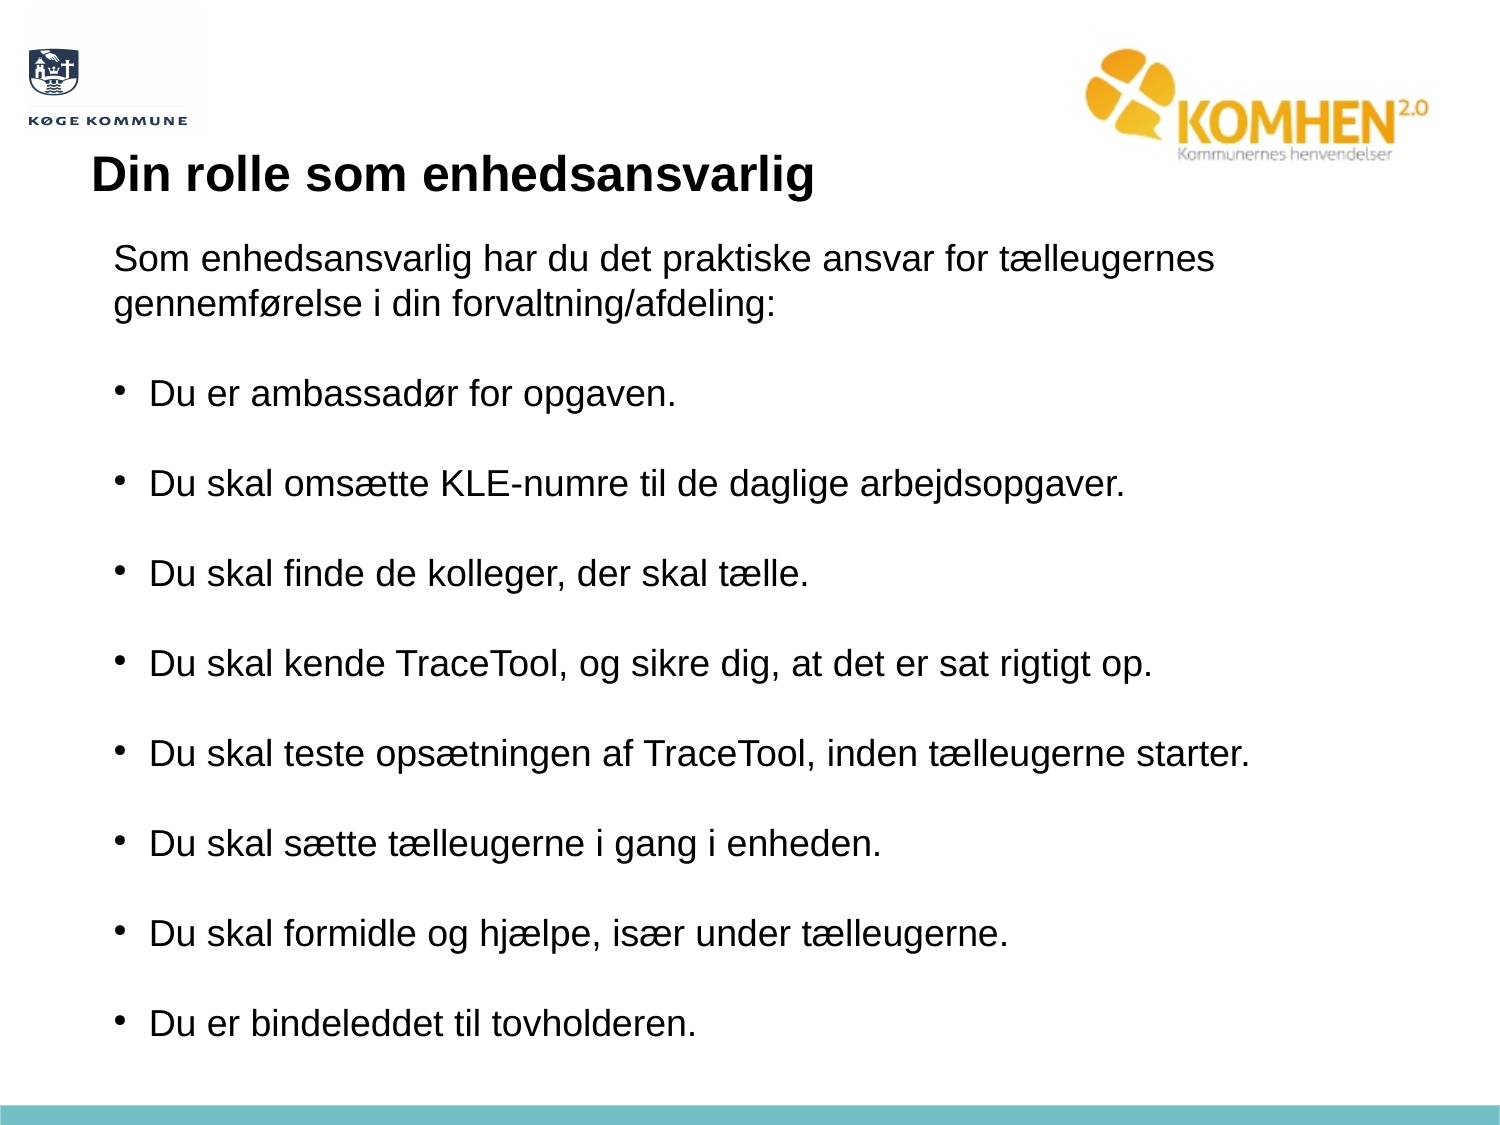

Din rolle som enhedsansvarlig
Som enhedsansvarlig har du det praktiske ansvar for tælleugernes gennemførelse i din forvaltning/afdeling:
Du er ambassadør for opgaven.
Du skal omsætte KLE-numre til de daglige arbejdsopgaver.
Du skal finde de kolleger, der skal tælle.
Du skal kende TraceTool, og sikre dig, at det er sat rigtigt op.
Du skal teste opsætningen af TraceTool, inden tælleugerne starter.
Du skal sætte tælleugerne i gang i enheden.
Du skal formidle og hjælpe, især under tælleugerne.
Du er bindeleddet til tovholderen.